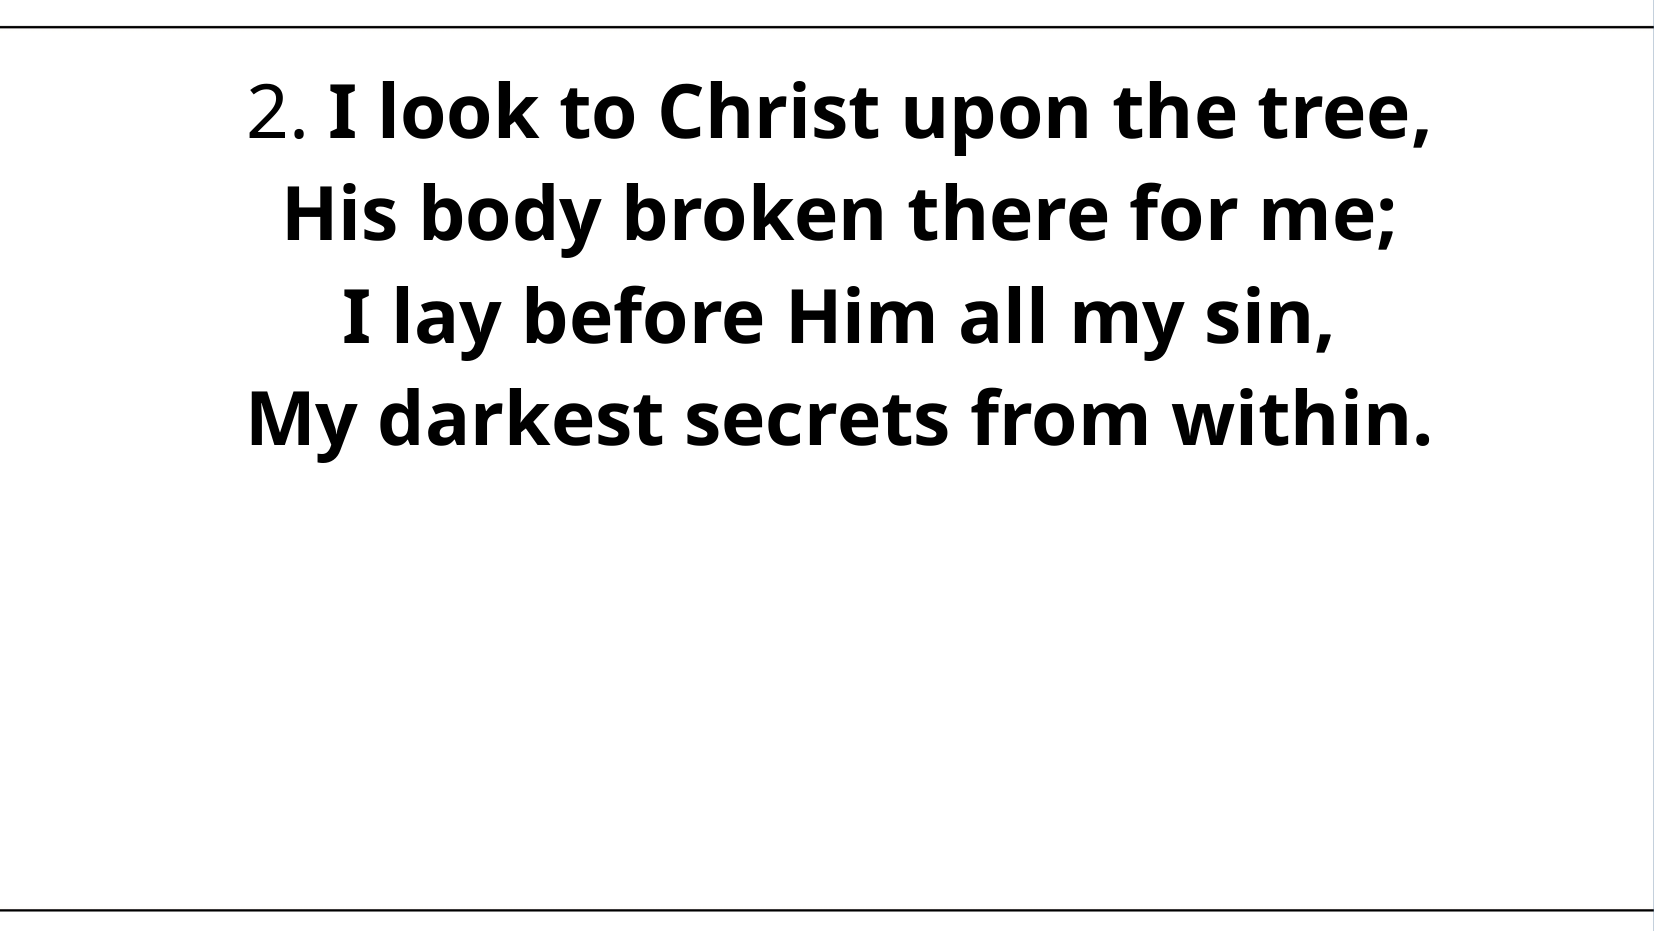

2. I look to Christ upon the tree,
His body broken there for me;
I lay before Him all my sin,
My darkest secrets from within.